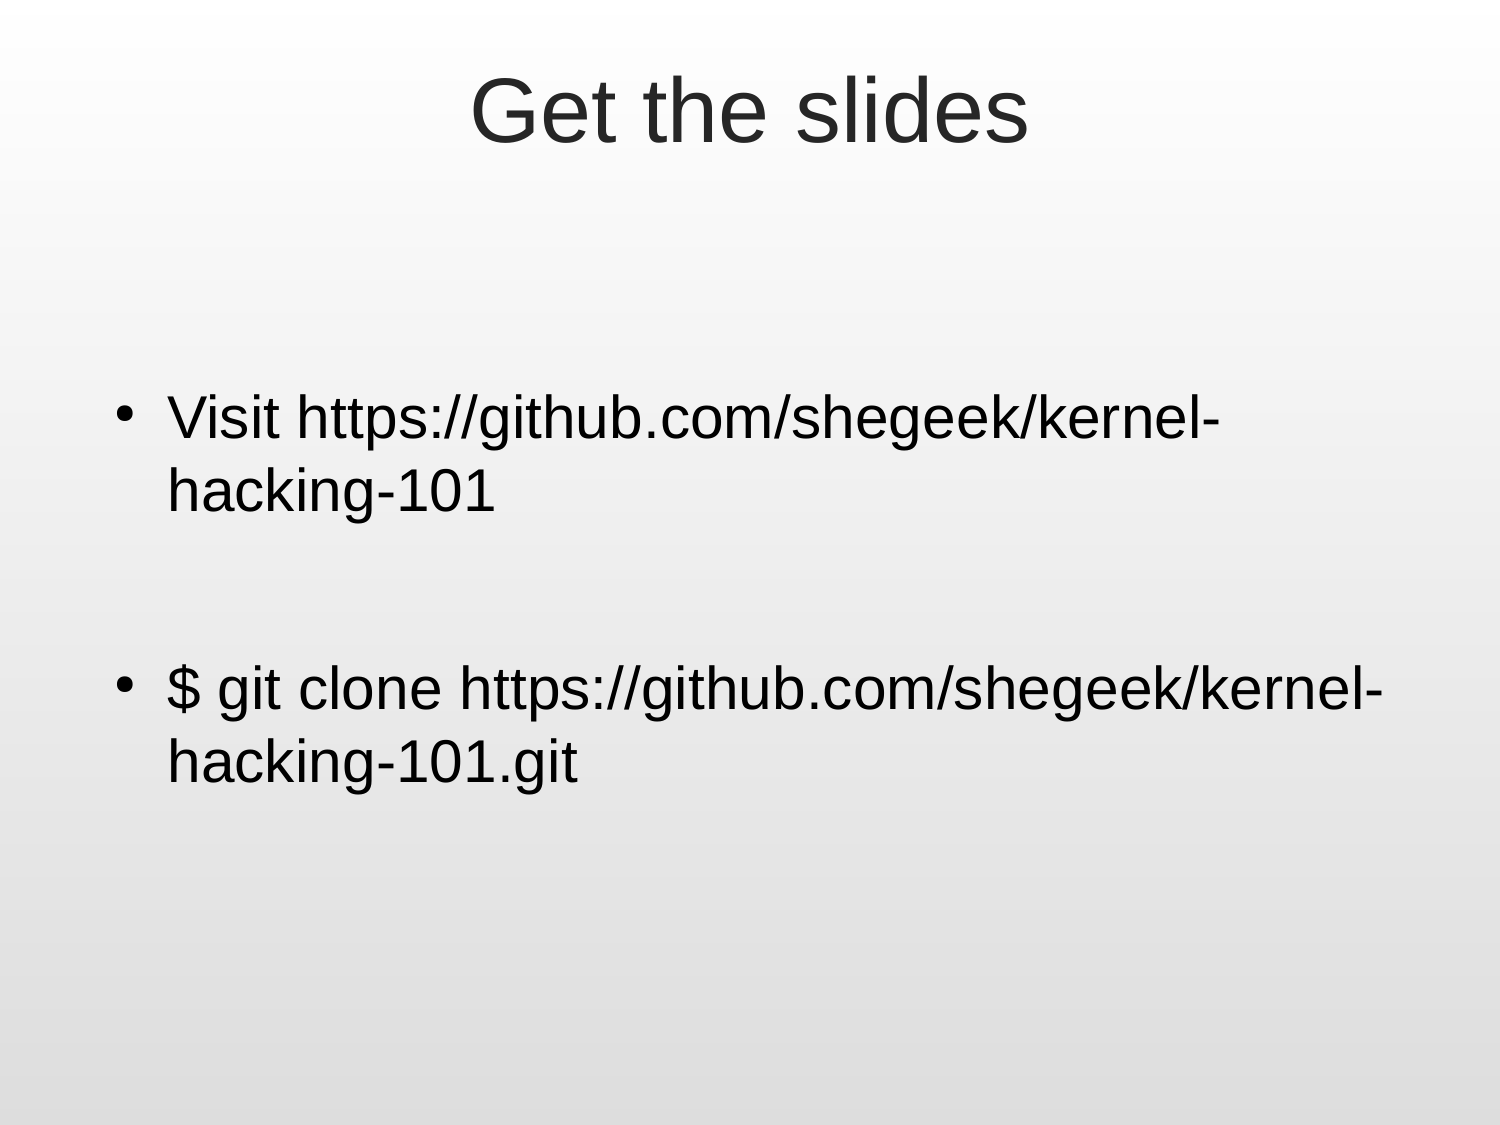

# Get the slides
Visit https://github.com/shegeek/kernel-hacking-101
$ git clone https://github.com/shegeek/kernel-hacking-101.git